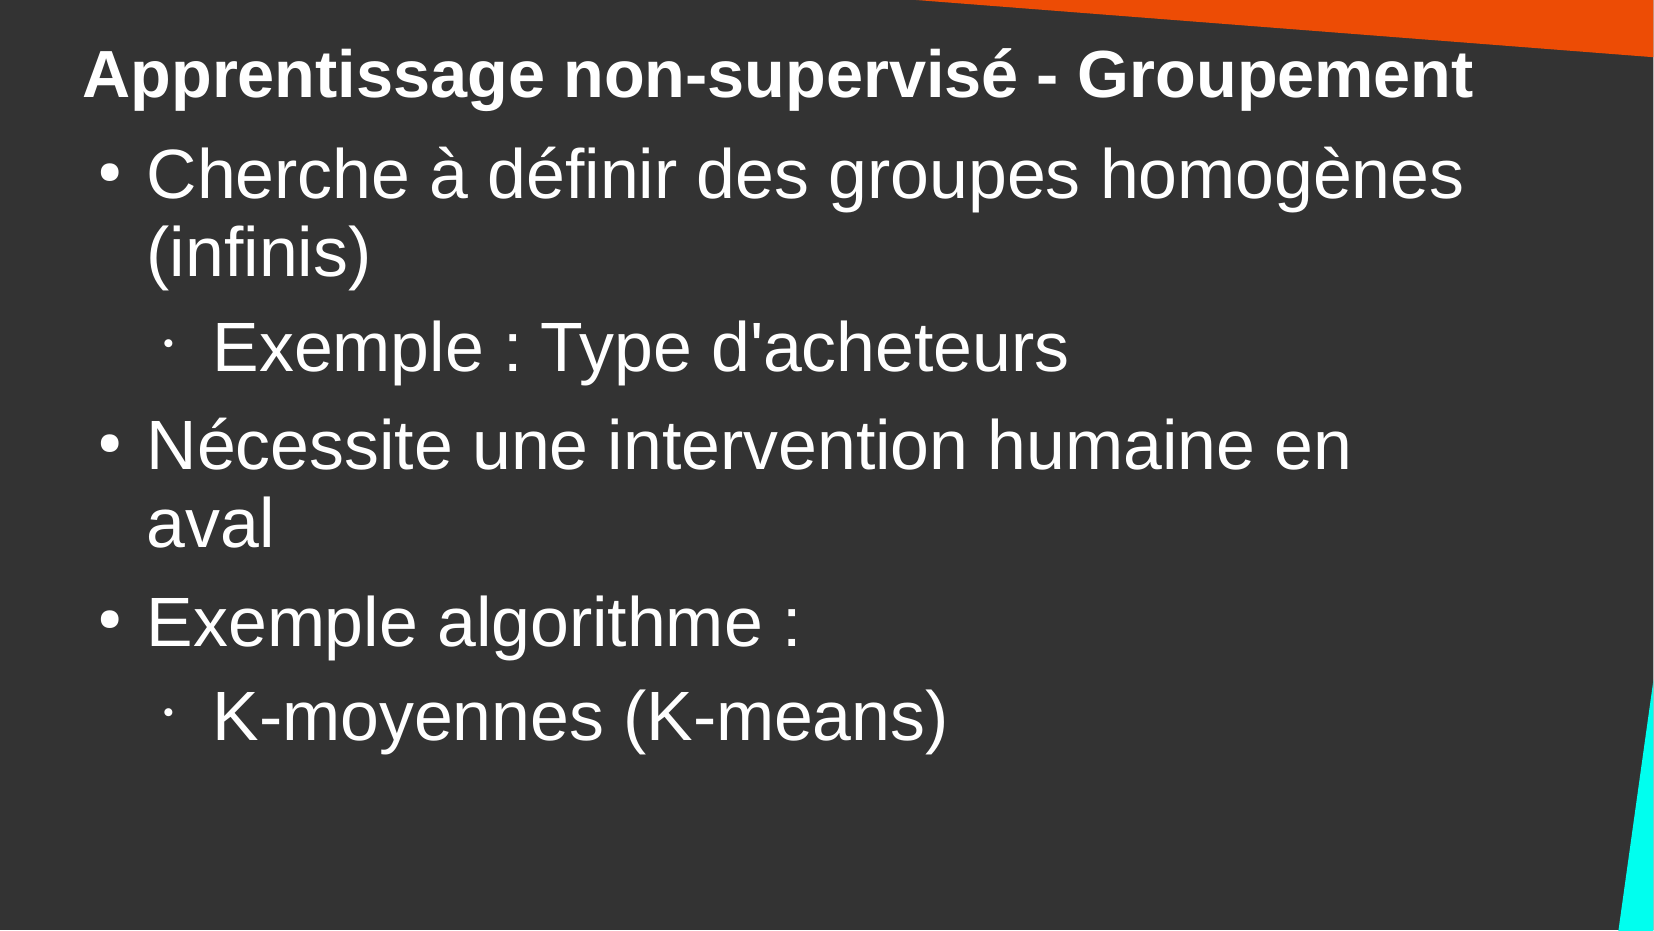

# Apprentissage non-supervisé - Groupement
Cherche à définir des groupes homogènes (infinis)
Exemple : Type d'acheteurs
Nécessite une intervention humaine en aval
Exemple algorithme :
K-moyennes (K-means)